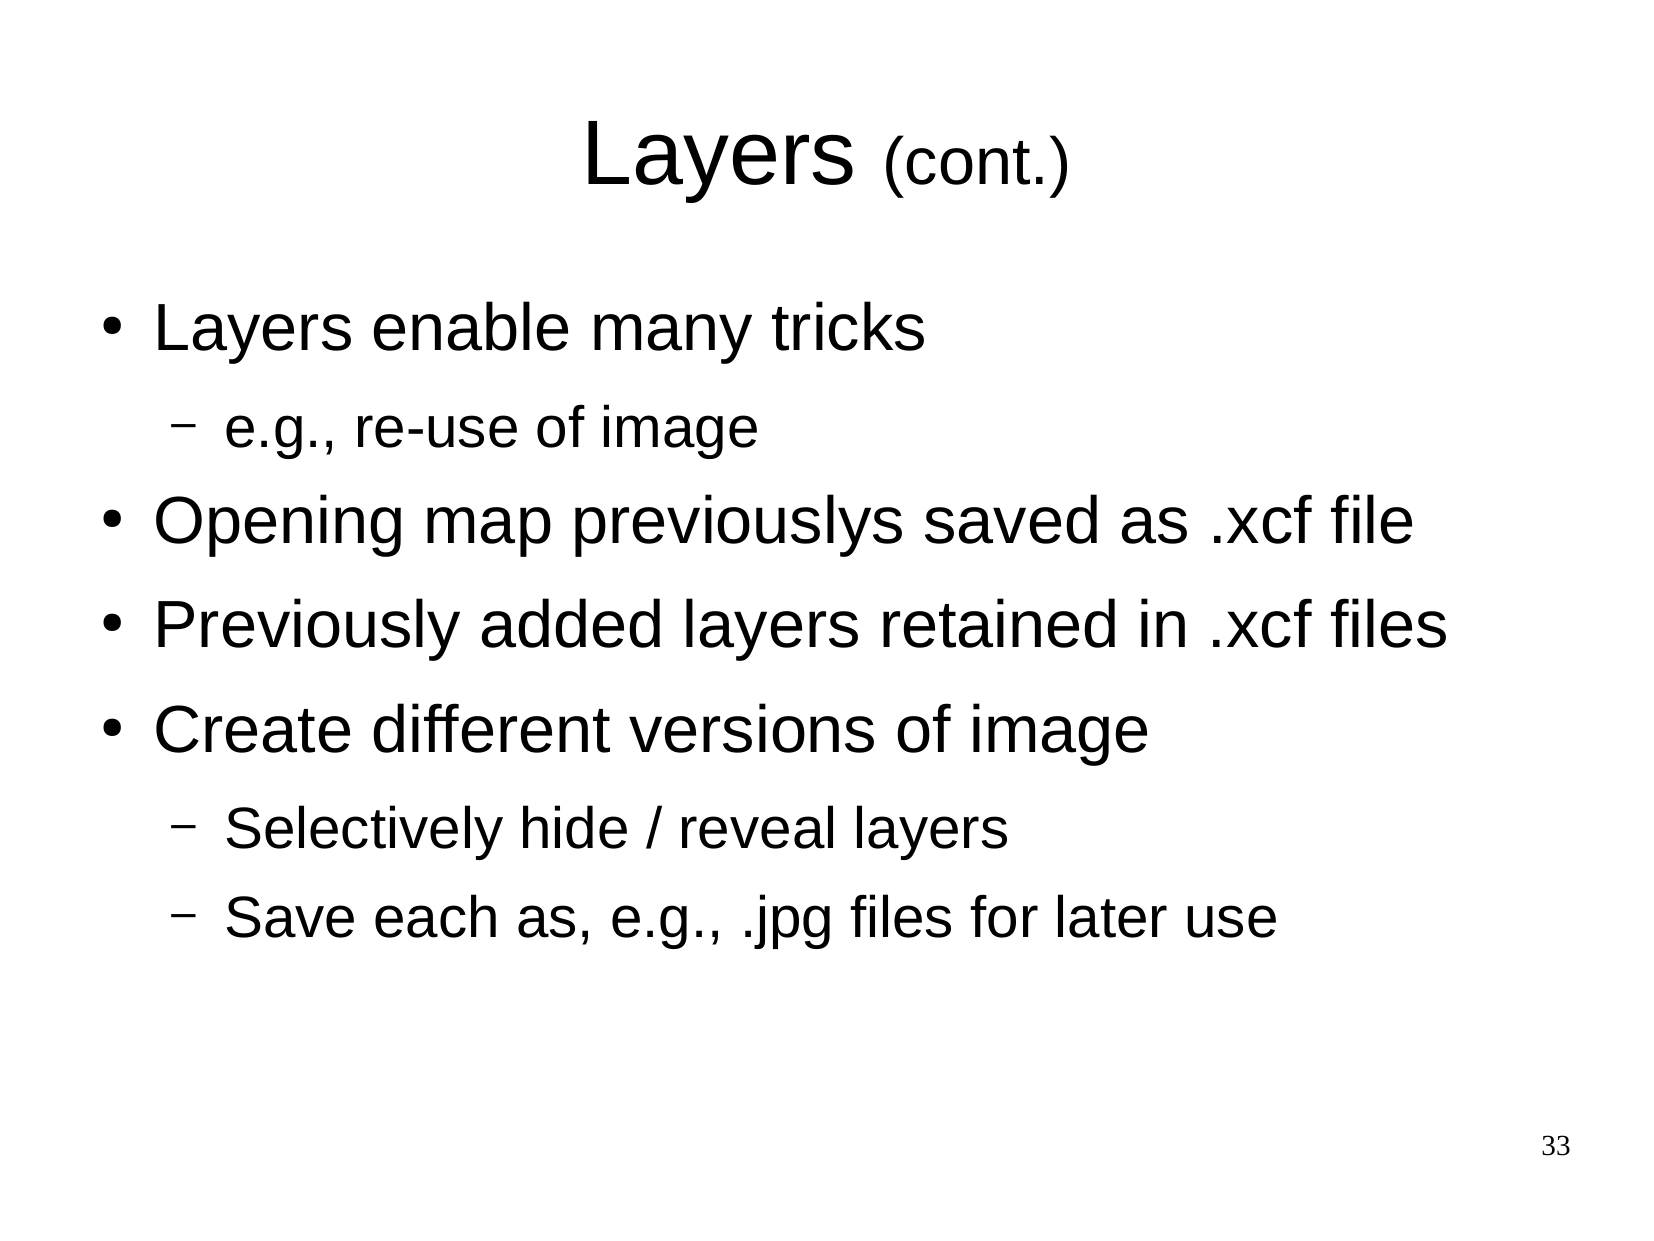

# Layers (cont.)
Layers enable many tricks
e.g., re-use of image
Opening map previouslys saved as .xcf file
Previously added layers retained in .xcf files
Create different versions of image
Selectively hide / reveal layers
Save each as, e.g., .jpg files for later use
33